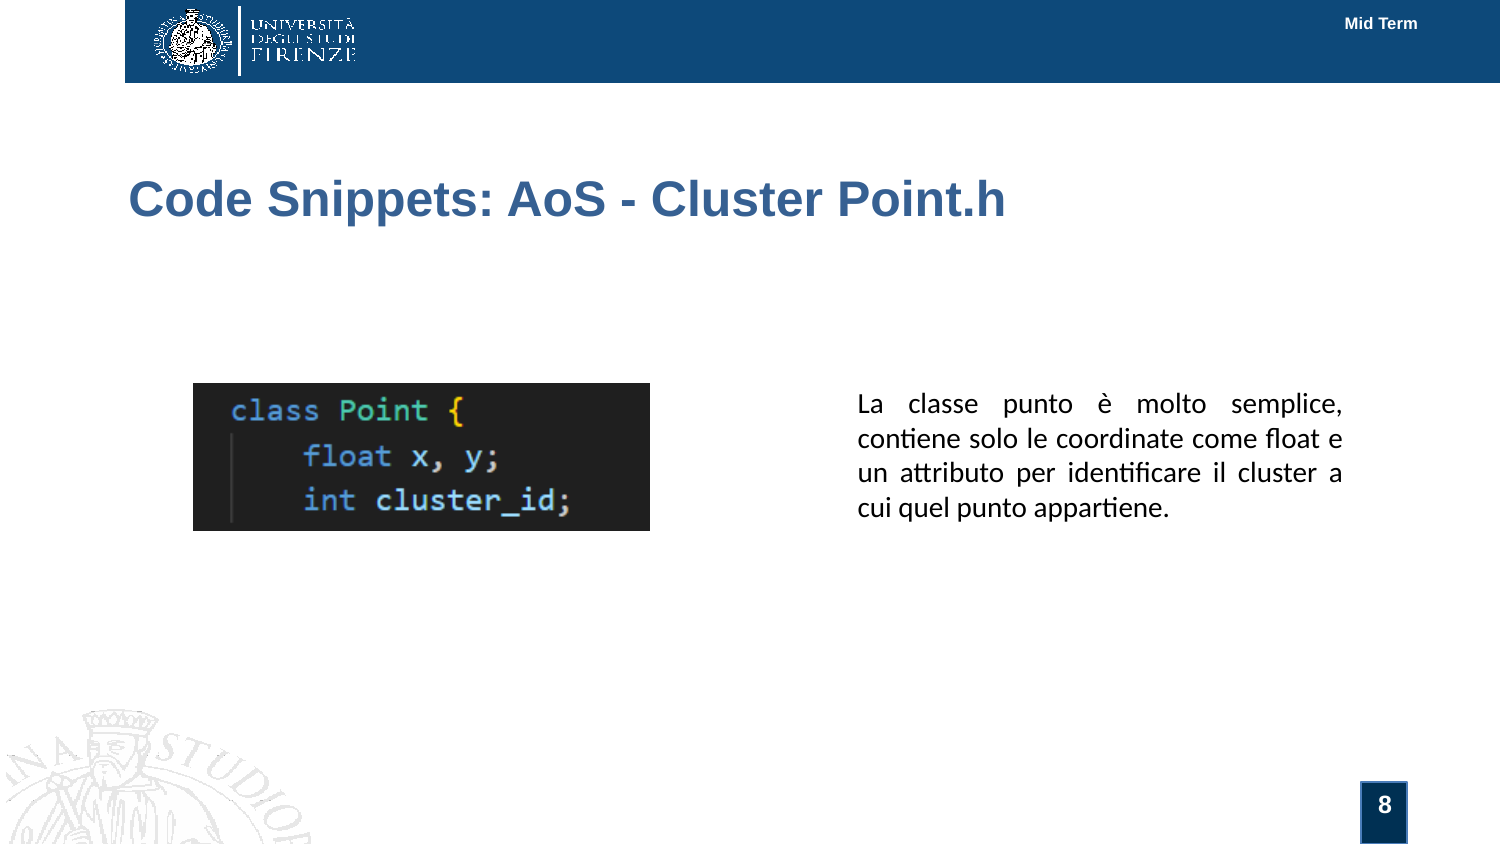

Mid Term
Code Snippets: AoS - Cluster Point.h
La classe punto è molto semplice, contiene solo le coordinate come float e un attributo per identificare il cluster a cui quel punto appartiene.